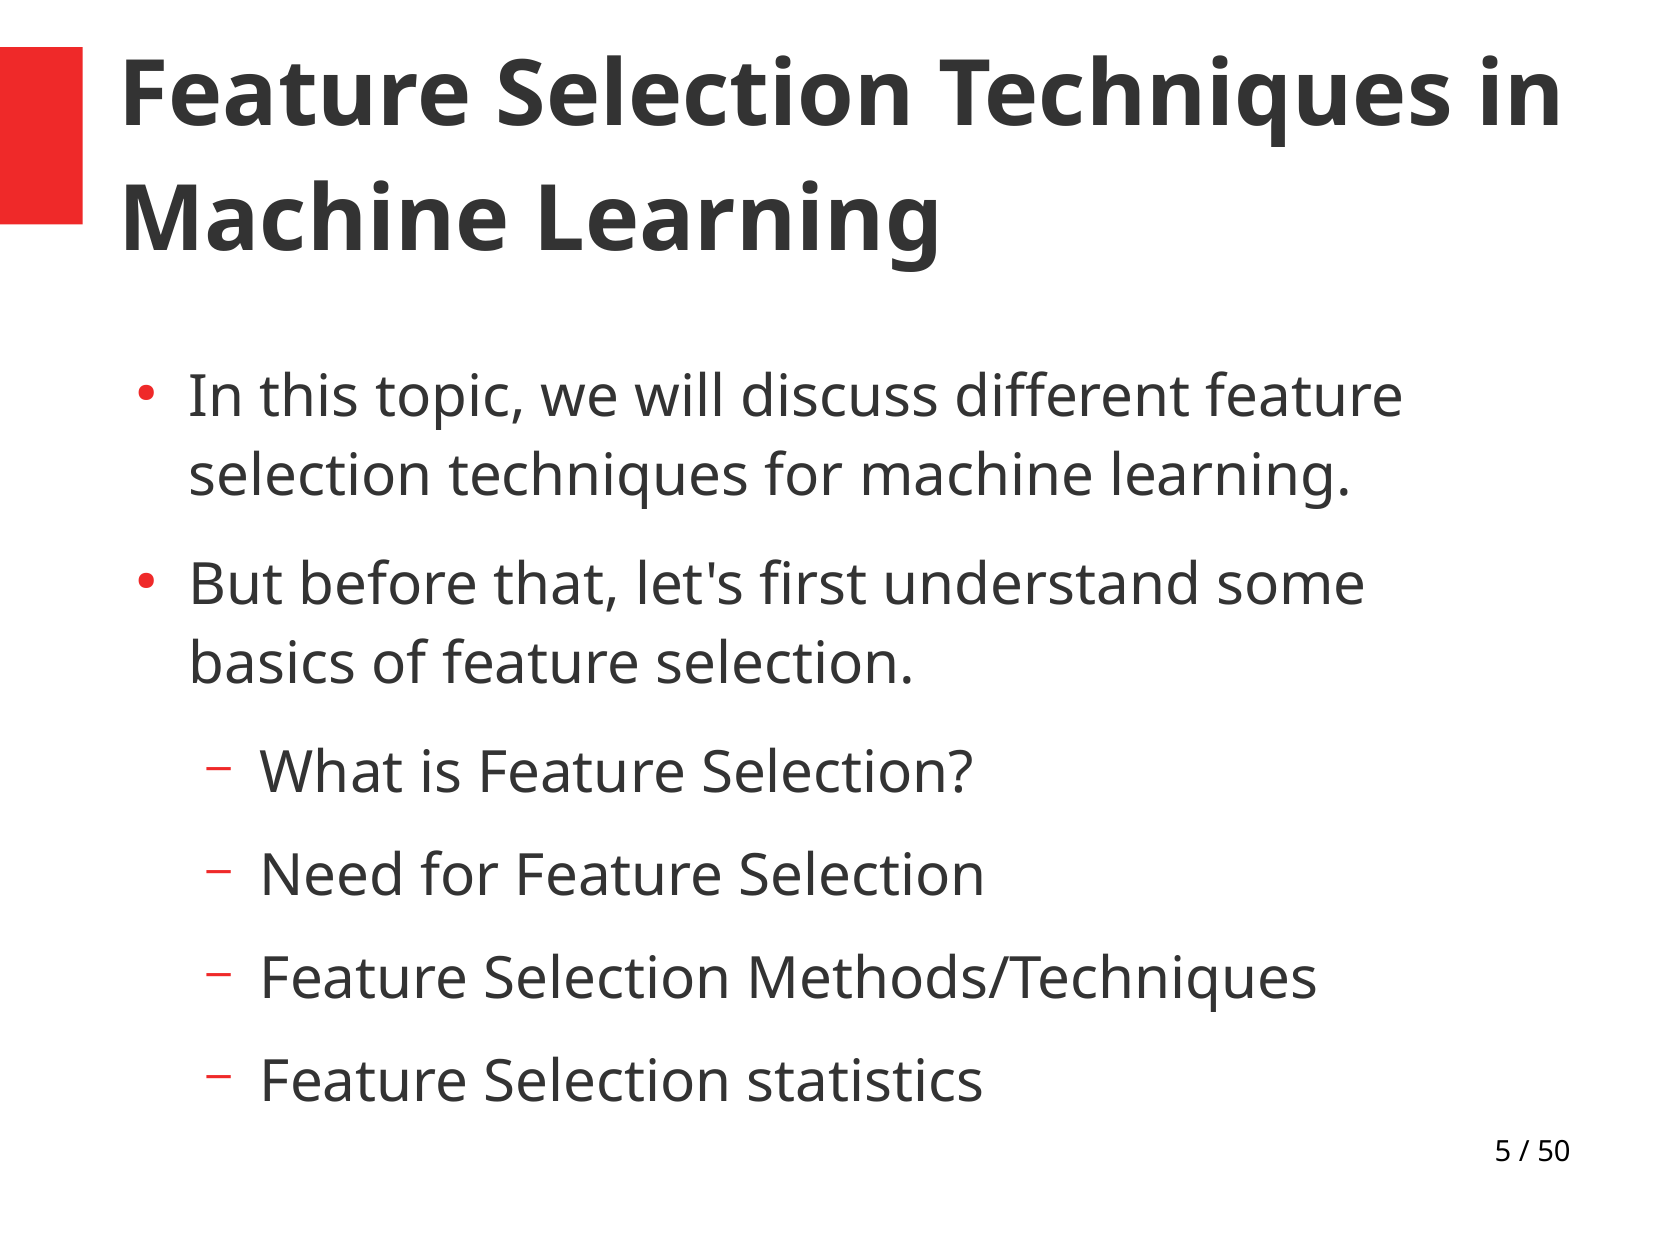

# Feature Selection Techniques in Machine Learning
In this topic, we will discuss different feature selection techniques for machine learning.
But before that, let's first understand some basics of feature selection.
What is Feature Selection?
Need for Feature Selection
Feature Selection Methods/Techniques
Feature Selection statistics
5